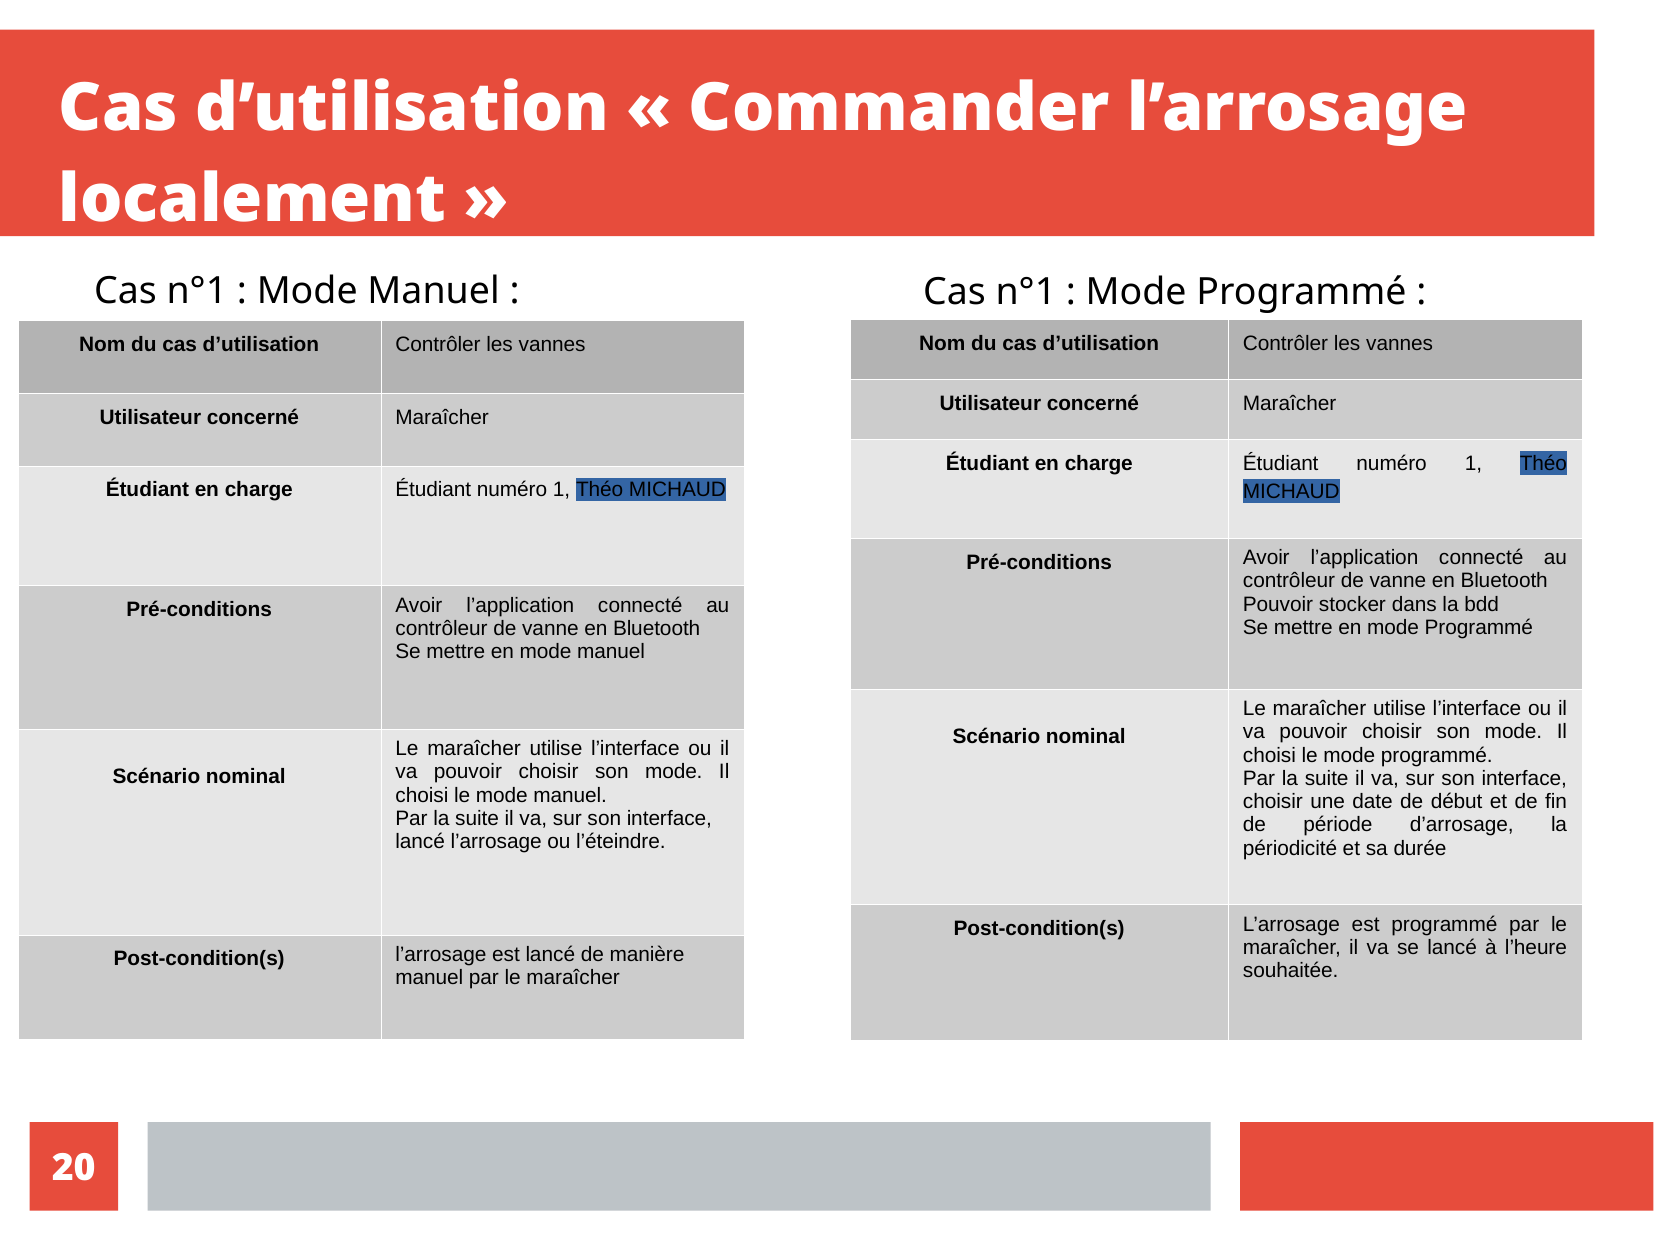

# Cas d’utilisation « Commander l’arrosage localement »
Cas n°1 : Mode Manuel :
Cas n°1 : Mode Programmé :
| Nom du cas d’utilisation | Contrôler les vannes |
| --- | --- |
| Utilisateur concerné | Maraîcher |
| Étudiant en charge | Étudiant numéro 1, Théo MICHAUD |
| Pré-conditions | Avoir l’application connecté au contrôleur de vanne en Bluetooth Pouvoir stocker dans la bdd Se mettre en mode Programmé |
| Scénario nominal | Le maraîcher utilise l’interface ou il va pouvoir choisir son mode. Il choisi le mode programmé. Par la suite il va, sur son interface, choisir une date de début et de fin de période d’arrosage, la périodicité et sa durée |
| Post-condition(s) | L’arrosage est programmé par le maraîcher, il va se lancé à l’heure souhaitée. |
| Nom du cas d’utilisation | Contrôler les vannes |
| --- | --- |
| Utilisateur concerné | Maraîcher |
| Étudiant en charge | Étudiant numéro 1, Théo MICHAUD |
| Pré-conditions | Avoir l’application connecté au contrôleur de vanne en Bluetooth Se mettre en mode manuel |
| Scénario nominal | Le maraîcher utilise l’interface ou il va pouvoir choisir son mode. Il choisi le mode manuel. Par la suite il va, sur son interface, lancé l’arrosage ou l’éteindre. |
| Post-condition(s) | l’arrosage est lancé de manière manuel par le maraîcher |
20